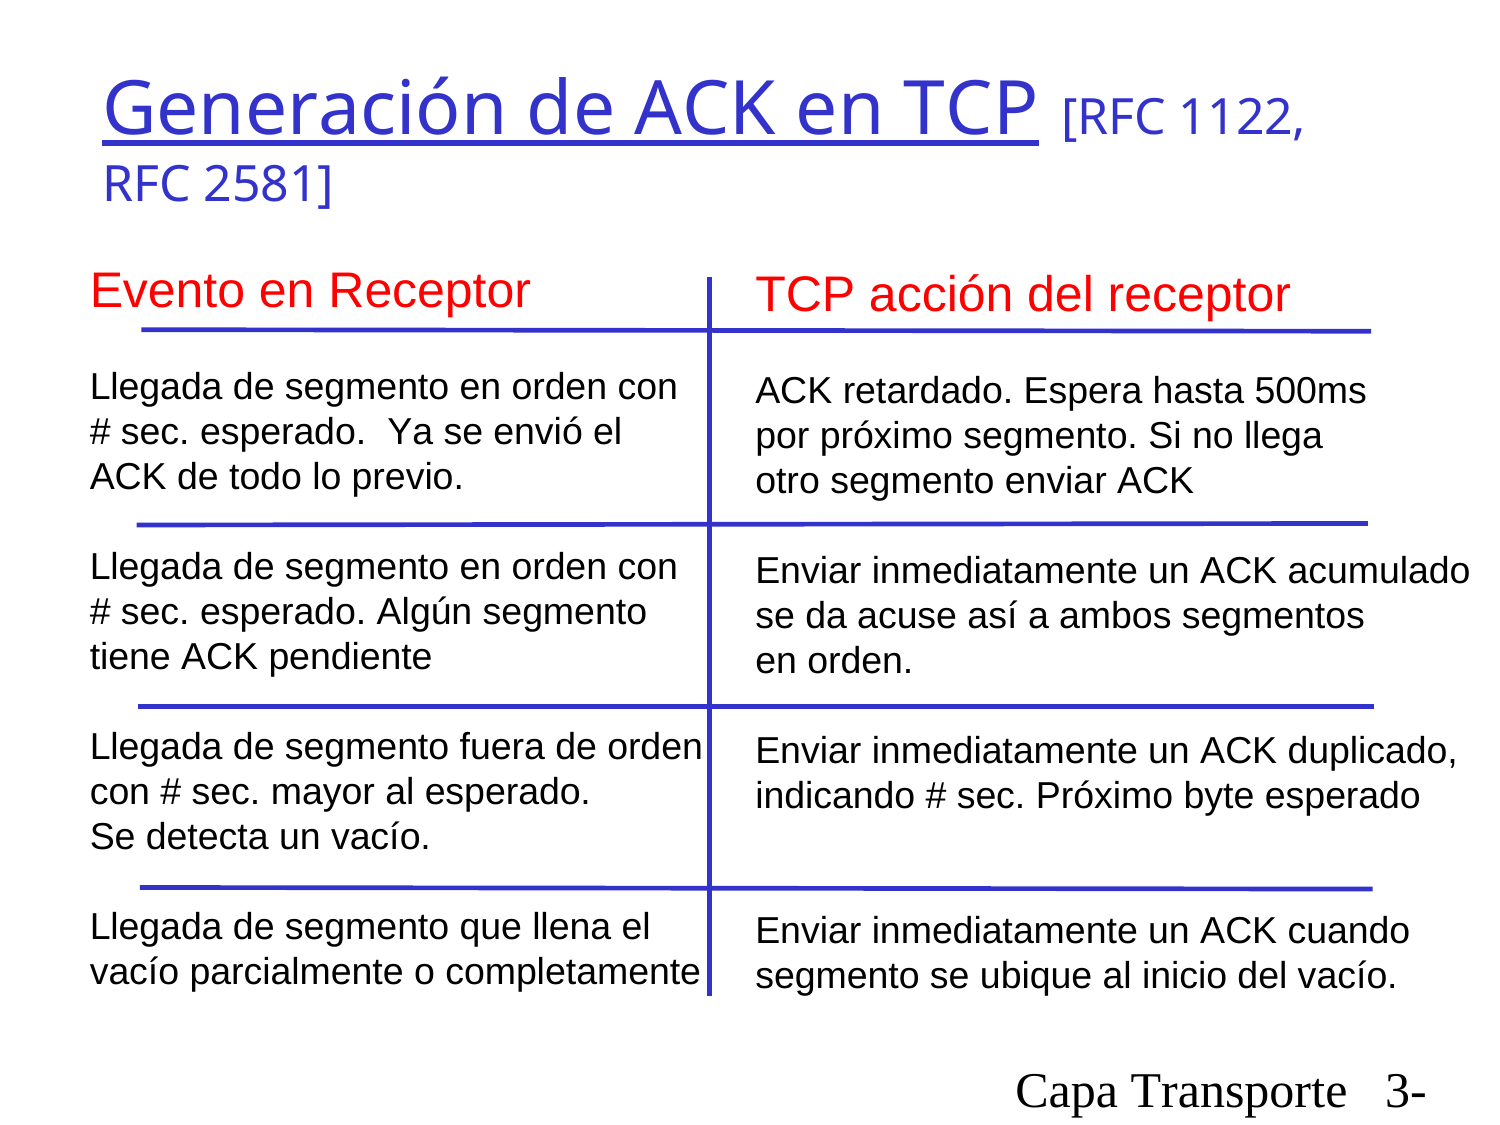

# Generación de ACK en TCP [RFC 1122, RFC 2581]
Evento en Receptor
Llegada de segmento en orden con
# sec. esperado. Ya se envió el ACK de todo lo previo.
Llegada de segmento en orden con
# sec. esperado. Algún segmento
tiene ACK pendiente
Llegada de segmento fuera de orden
con # sec. mayor al esperado.
Se detecta un vacío.
Llegada de segmento que llena el
vacío parcialmente o completamente
TCP acción del receptor
ACK retardado. Espera hasta 500ms
por próximo segmento. Si no llega
otro segmento enviar ACK
Enviar inmediatamente un ACK acumulado
se da acuse así a ambos segmentos
en orden.
Enviar inmediatamente un ACK duplicado,
indicando # sec. Próximo byte esperado
Enviar inmediatamente un ACK cuando
segmento se ubique al inicio del vacío.
15